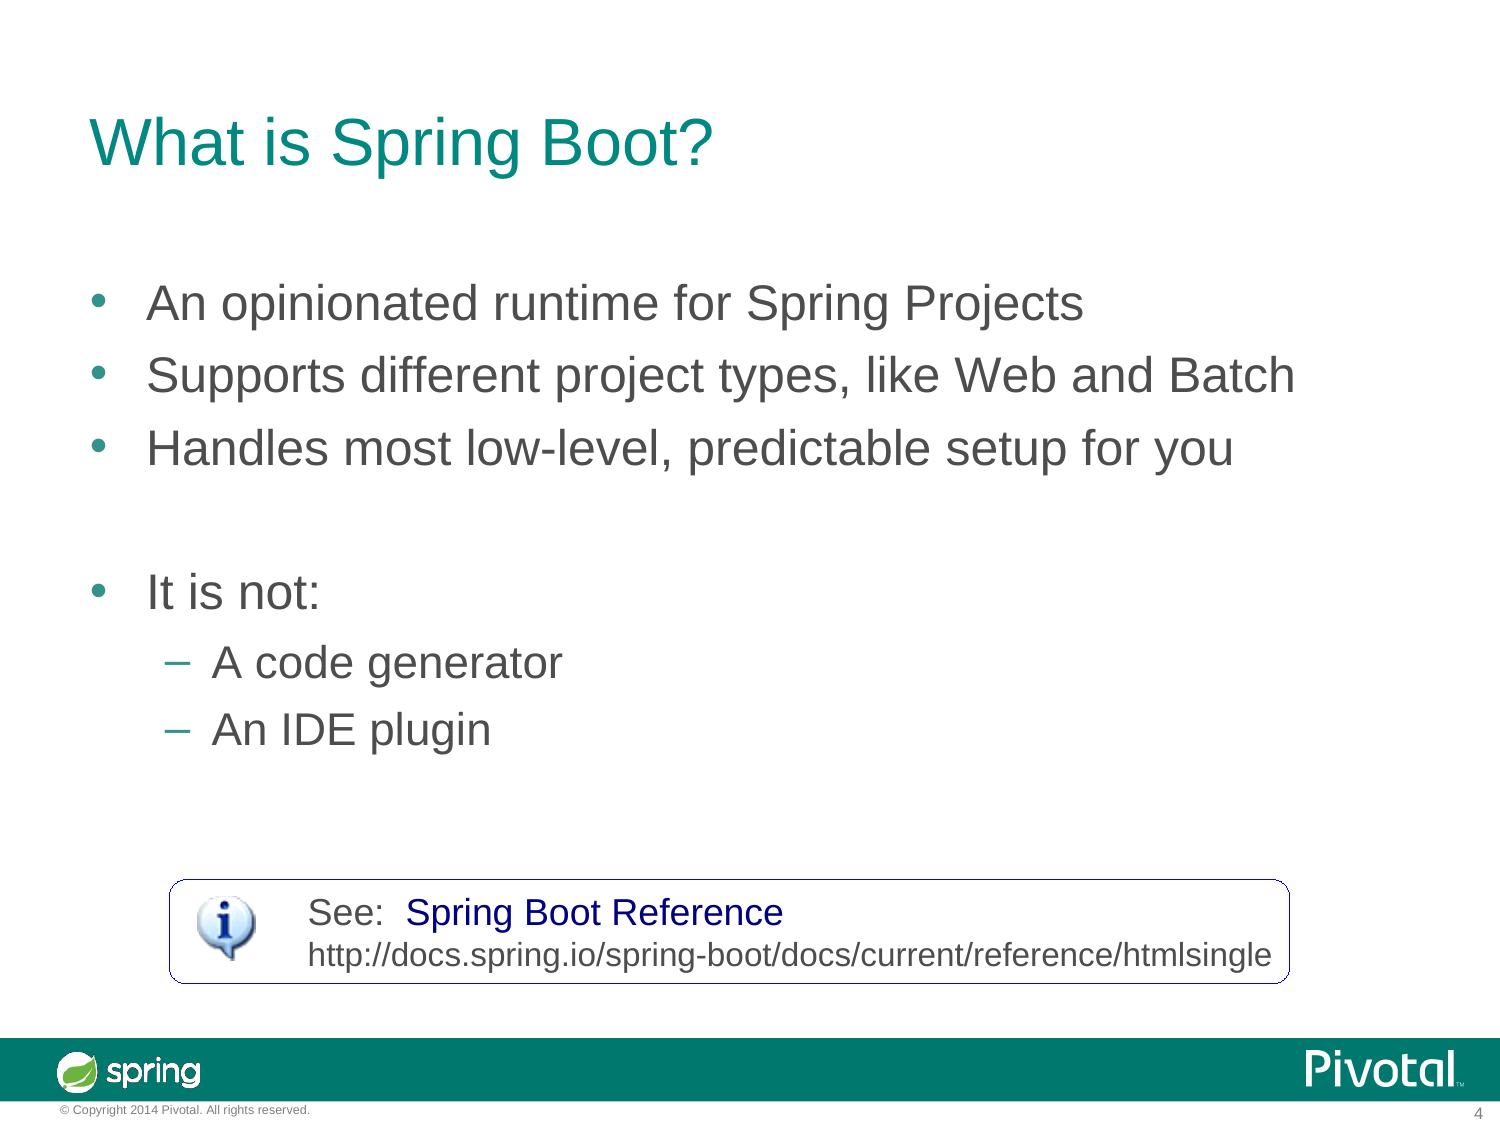

# What is Spring Boot?
An opinionated runtime for Spring Projects
Supports different project types, like Web and Batch
Handles most low-level, predictable setup for you
It is not:
A code generator
An IDE plugin
See: Spring Boot Reference
http://docs.spring.io/spring-boot/docs/current/reference/htmlsingle